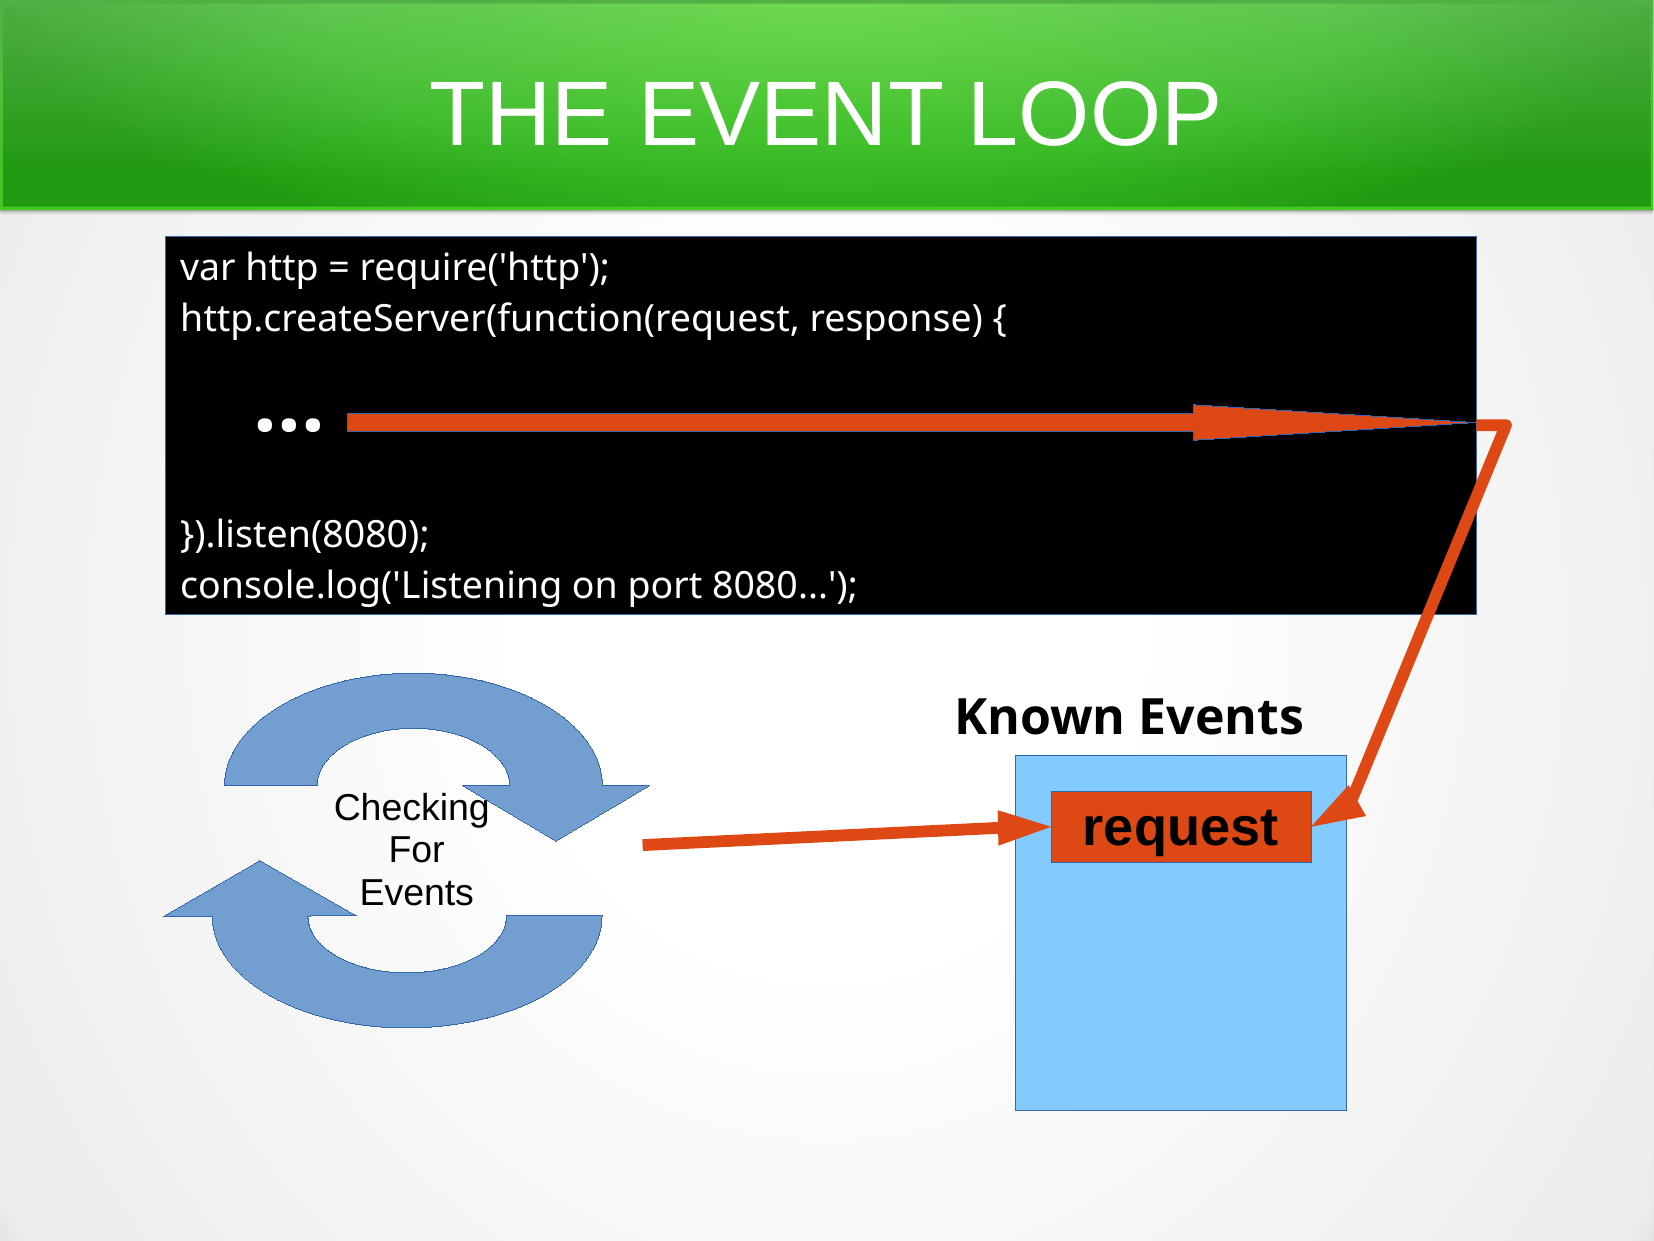

# THE EVENT LOOP
var http = require('http');
http.createServer(function(request, response) {
	...
}).listen(8080);
console.log('Listening on port 8080...');
Known Events
Checking
 For
 Events
request